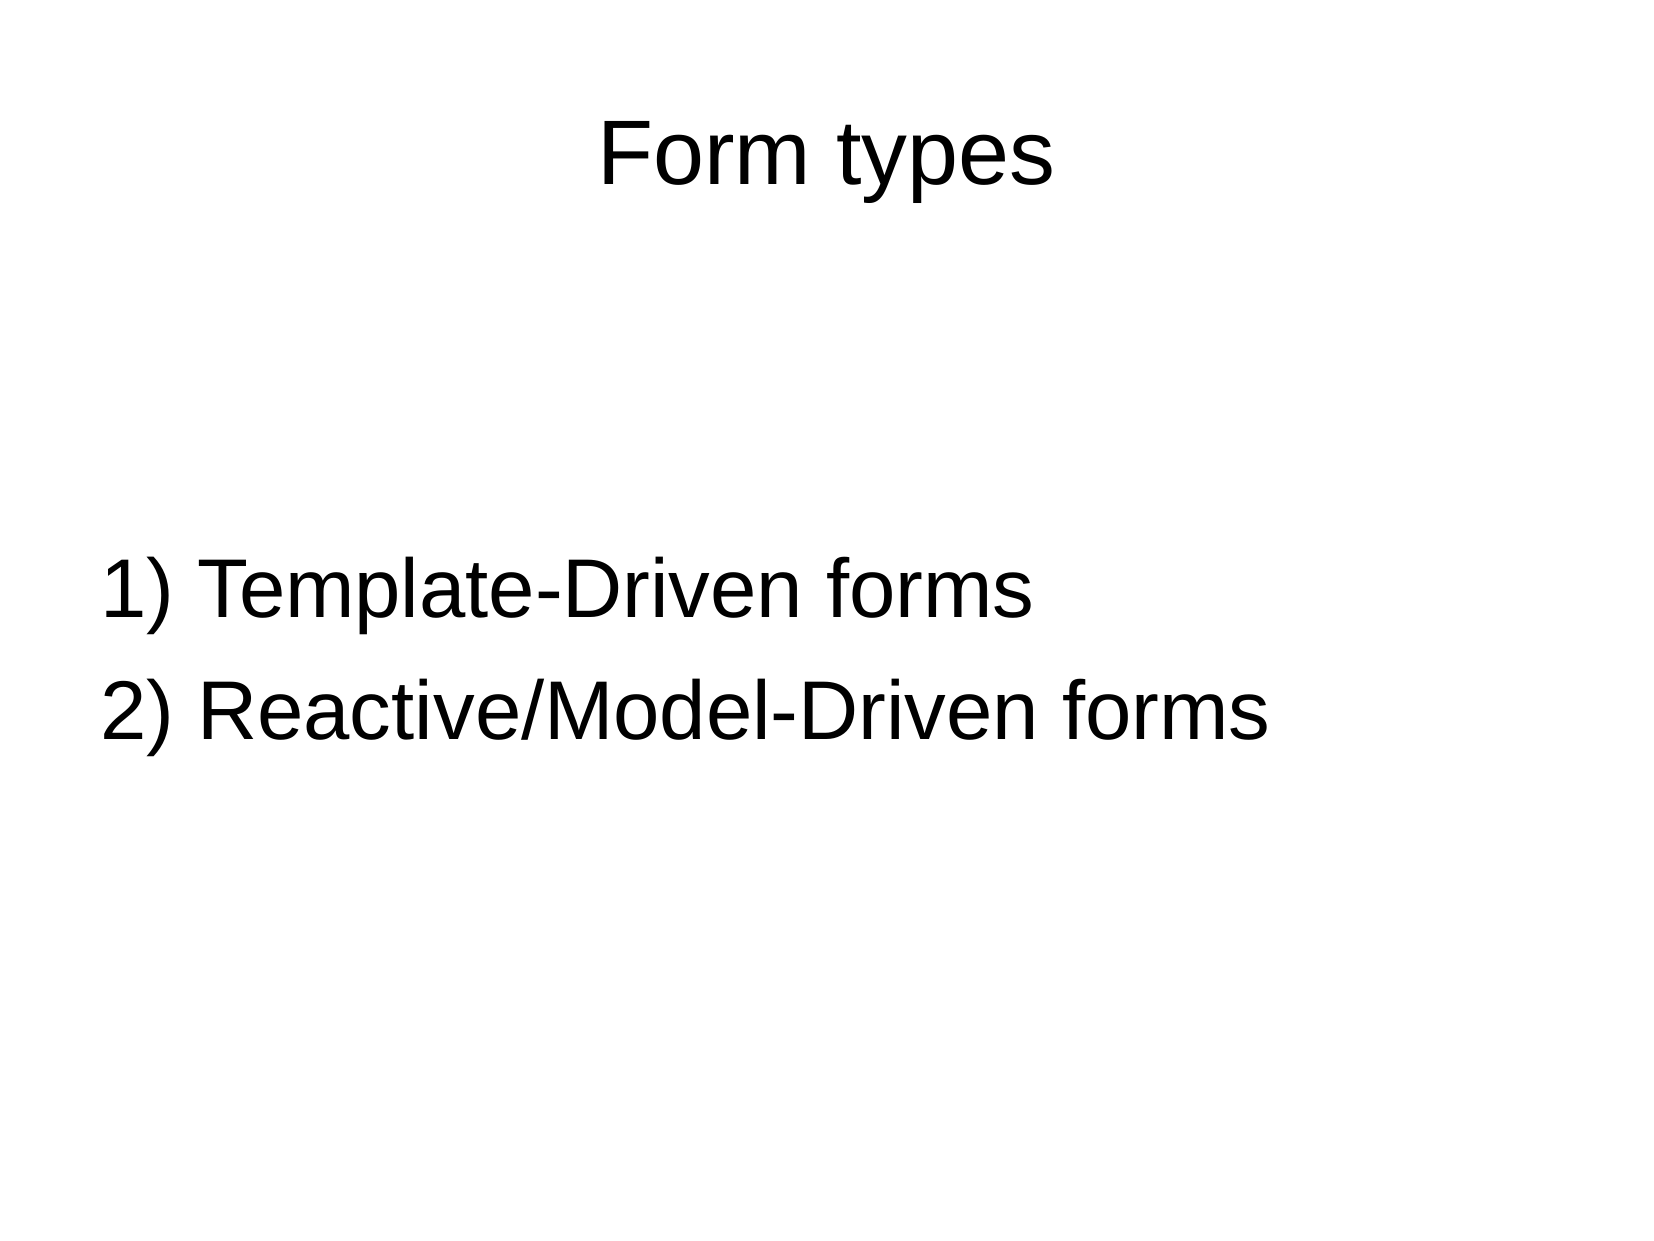

# Form types
 Template-Driven forms
 Reactive/Model-Driven forms